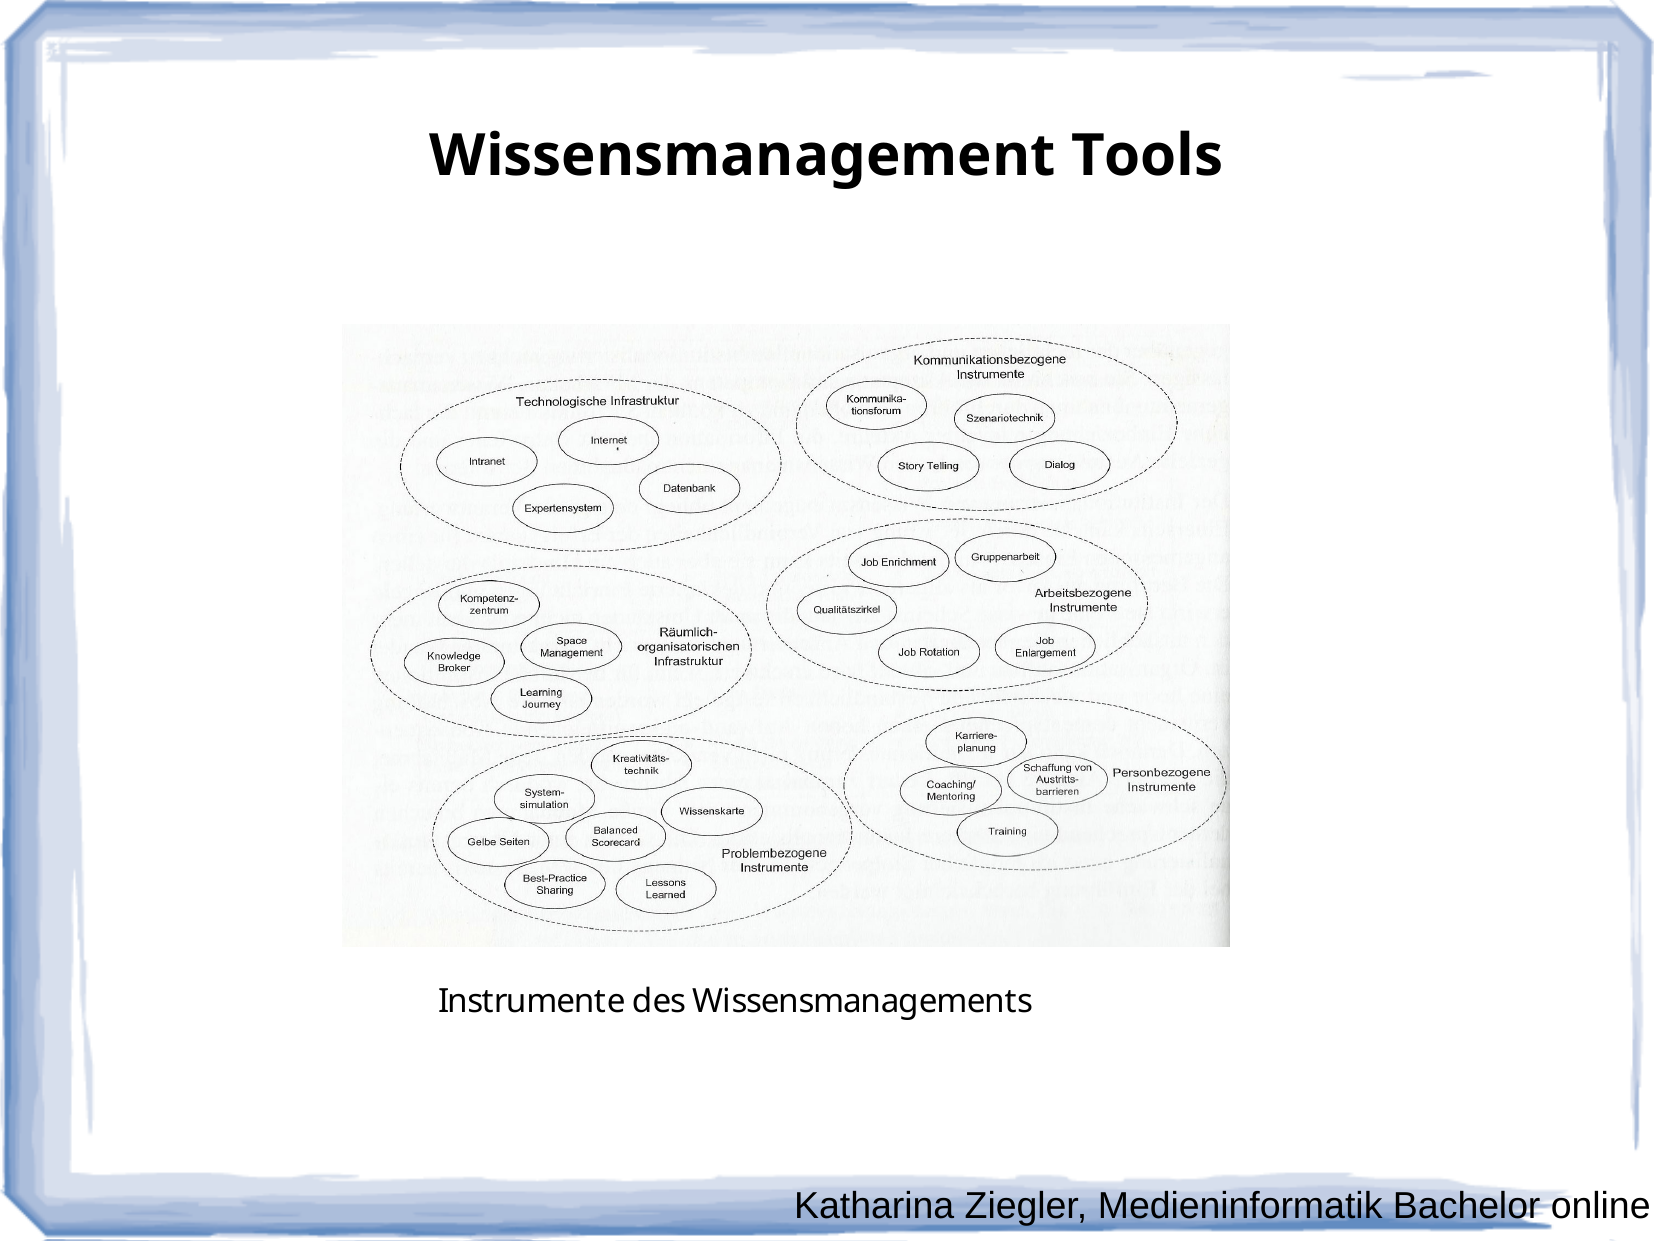

# Wissensmanagement Tools
Katharina Ziegler, Medieninformatik Bachelor online